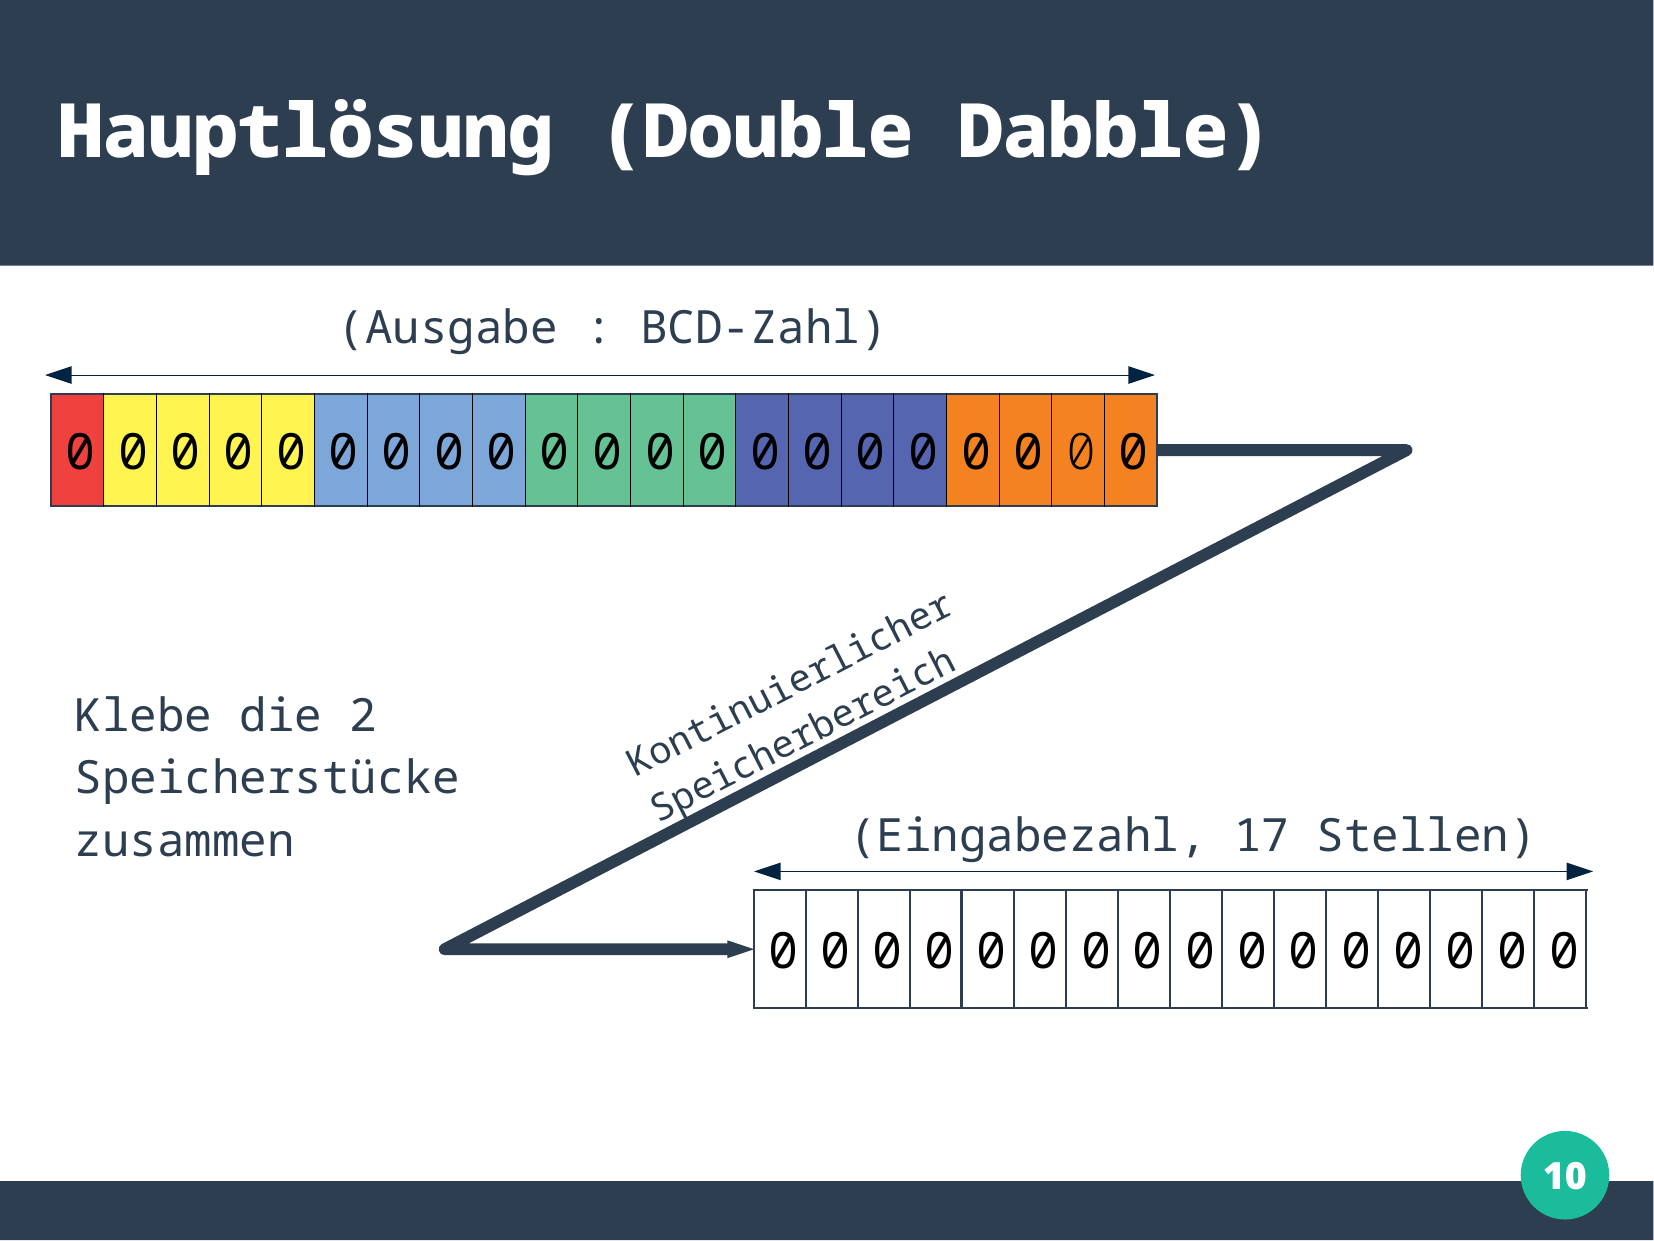

# Hauptlösung (Double Dabble)
(Ausgabe : BCD-Zahl)
| 0 | 0 | 0 | 0 | 0 | 0 | 0 | 0 | 0 | 0 | 0 | 0 | 0 | 0 | 0 | 0 | 0 | 0 | 0 | 0 | 0 |
| --- | --- | --- | --- | --- | --- | --- | --- | --- | --- | --- | --- | --- | --- | --- | --- | --- | --- | --- | --- | --- |
Kontinuierlicher Speicherbereich
Klebe die 2 Speicherstücke zusammen
(Eingabezahl, 17 Stellen)
| 0 | 0 | 0 | 0 | 0 | 0 | 0 | 0 | 0 | 0 | 0 | 0 | 0 | 0 | 0 | 0 |
| --- | --- | --- | --- | --- | --- | --- | --- | --- | --- | --- | --- | --- | --- | --- | --- |
10